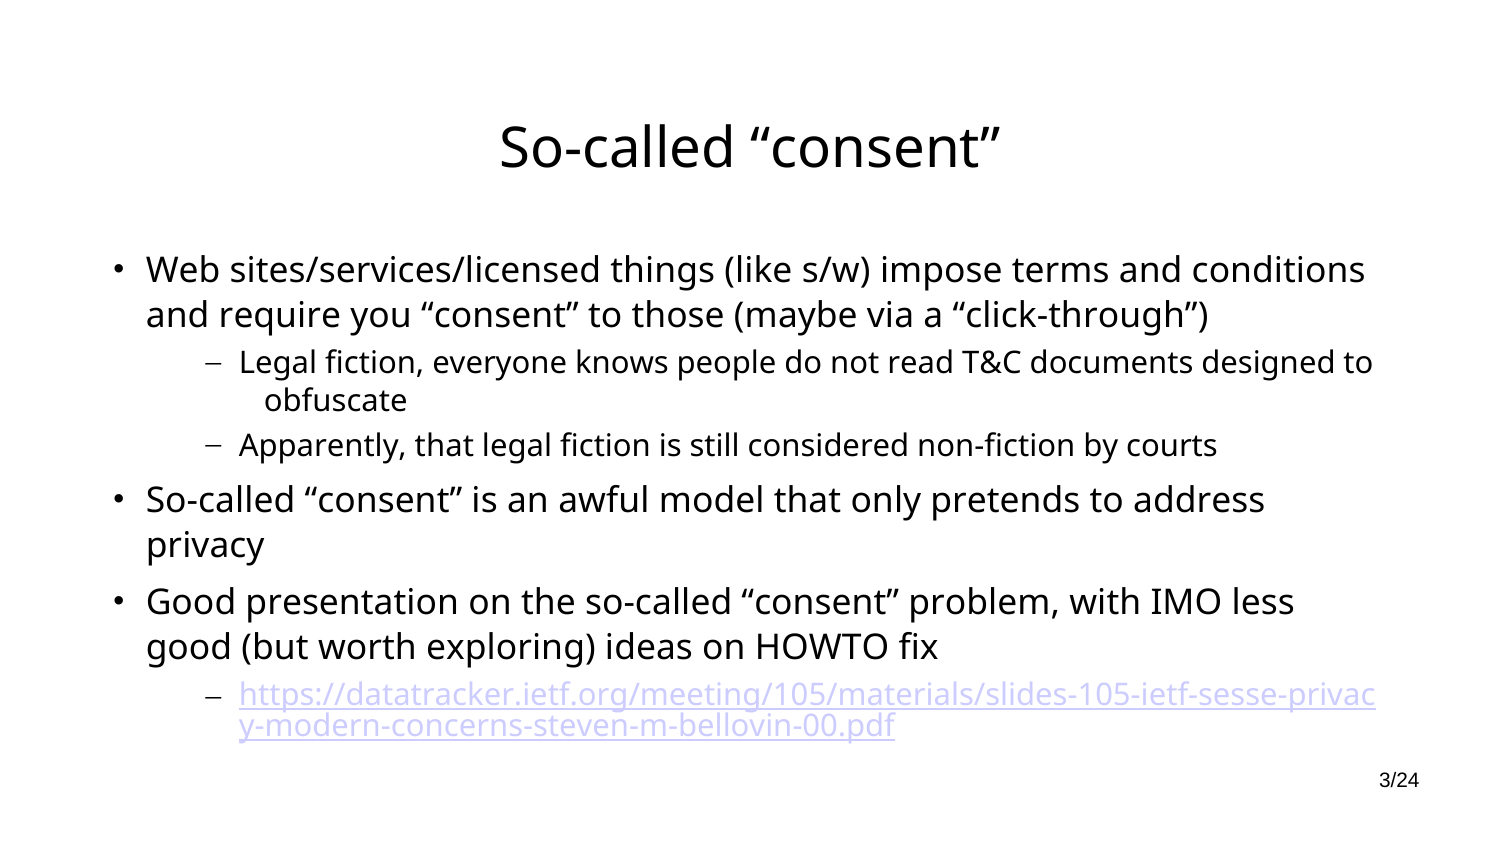

# So-called “consent”
Web sites/services/licensed things (like s/w) impose terms and conditions and require you “consent” to those (maybe via a “click-through”)
Legal fiction, everyone knows people do not read T&C documents designed to obfuscate
Apparently, that legal fiction is still considered non-fiction by courts
So-called “consent” is an awful model that only pretends to address privacy
Good presentation on the so-called “consent” problem, with IMO less good (but worth exploring) ideas on HOWTO fix
https://datatracker.ietf.org/meeting/105/materials/slides-105-ietf-sesse-privacy-modern-concerns-steven-m-bellovin-00.pdf